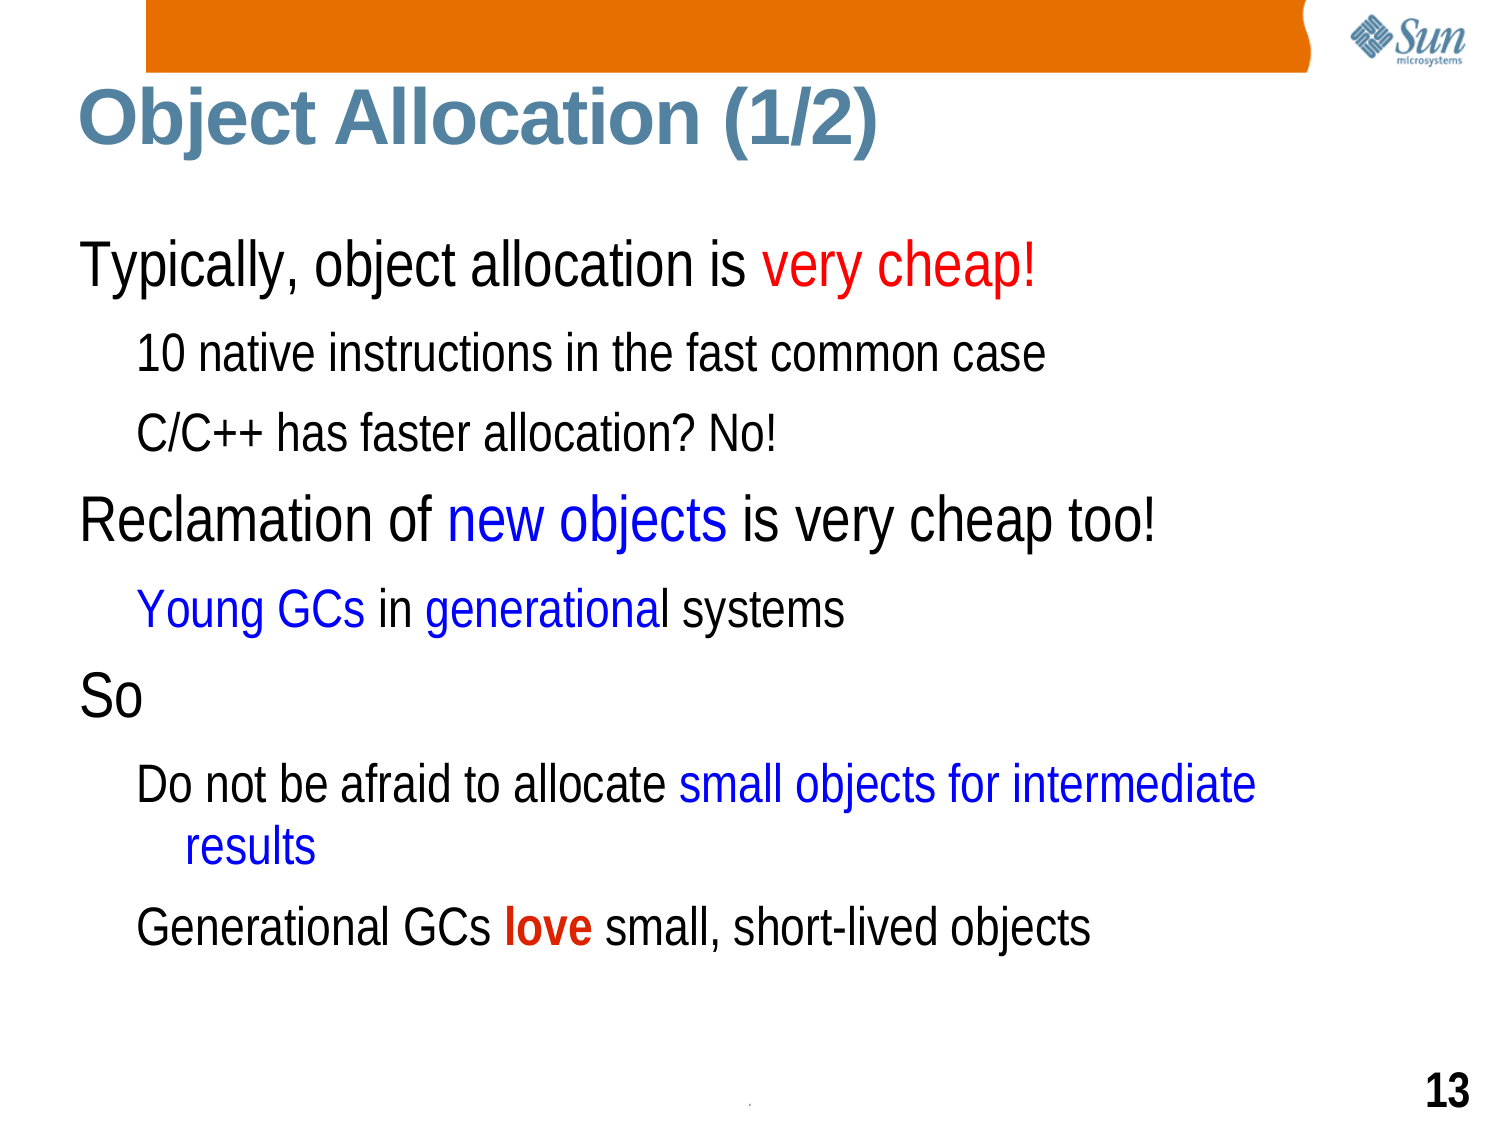

# Object Allocation (1/2)
Typically, object allocation is very cheap!
10 native instructions in the fast common case
C/C++ has faster allocation? No!
Reclamation of new objects is very cheap too!
Young GCs in generational systems
So
Do not be afraid to allocate small objects for intermediate results
Generational GCs love small, short-lived objects